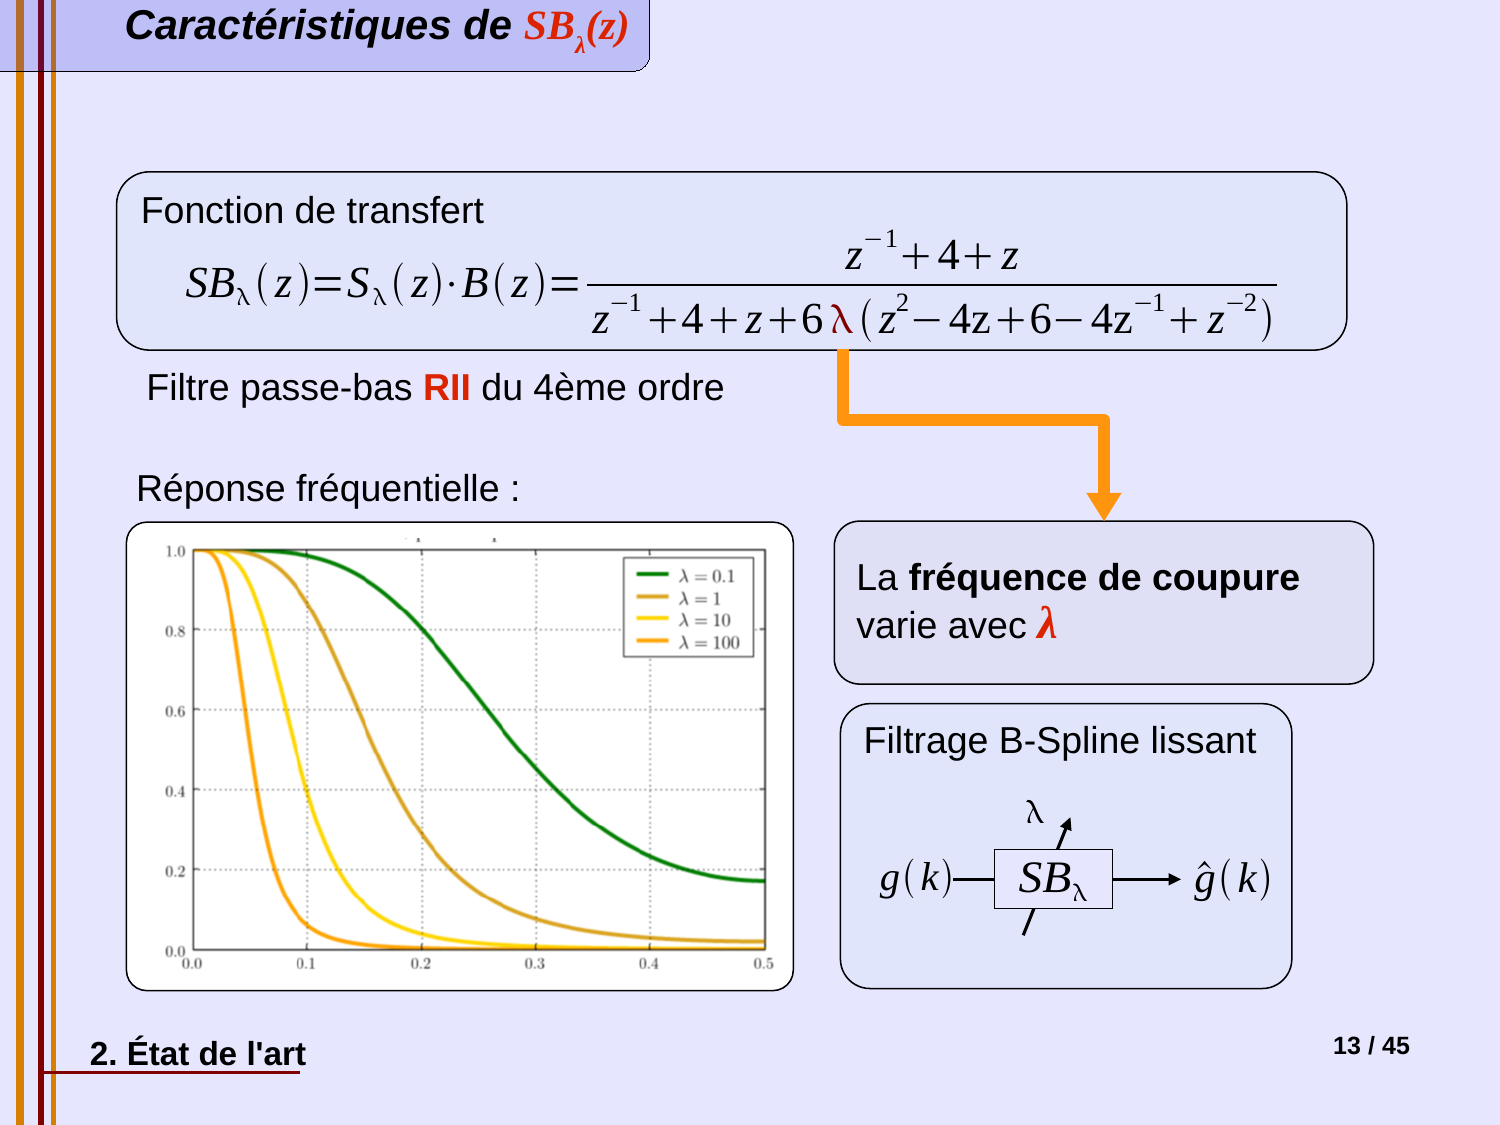

Caractéristiques de SBλ(z)
Fonction de transfert
 Filtre passe-bas RII du 4ème ordre
Réponse fréquentielle :
La fréquence de coupure varie avec λ
Filtrage B-Spline lissant
13
# 2. État de l'art